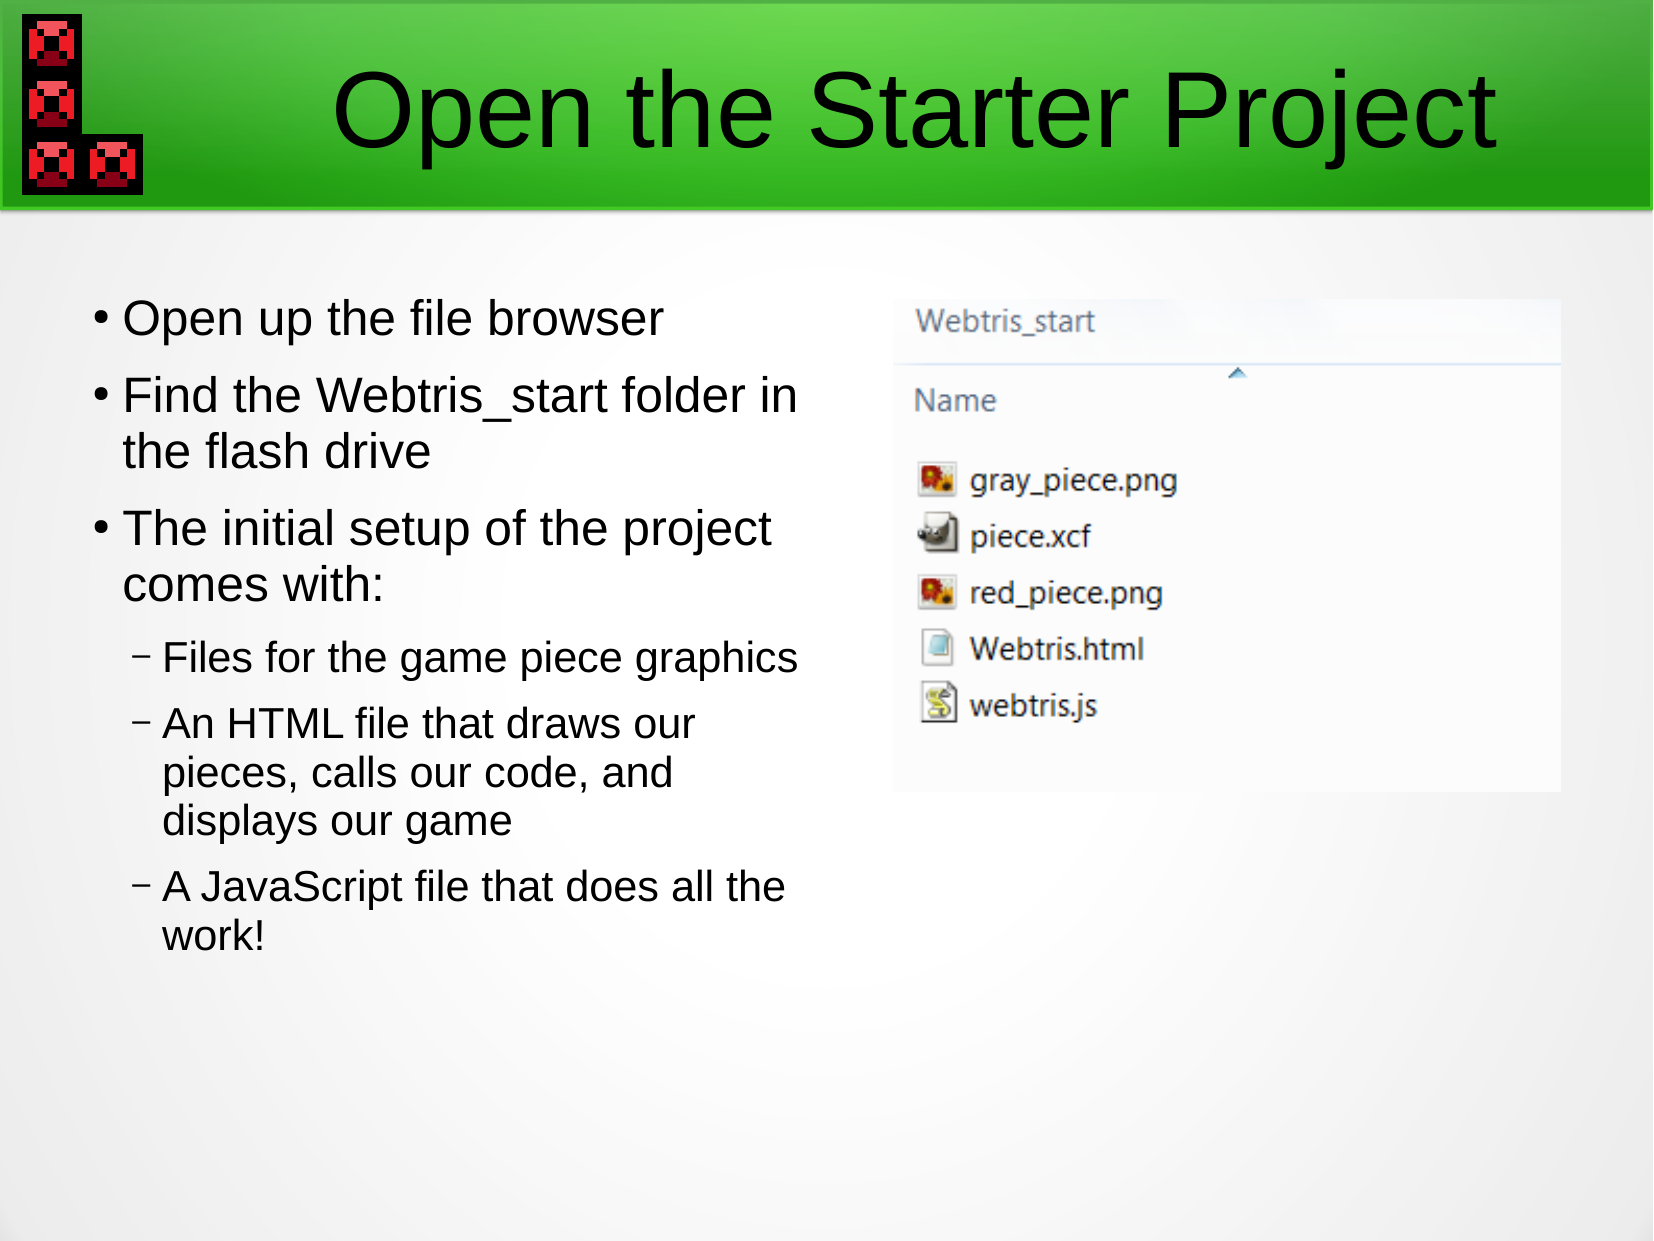

# Open the Starter Project
Open up the file browser
Find the Webtris_start folder in the flash drive
The initial setup of the project comes with:
Files for the game piece graphics
An HTML file that draws our pieces, calls our code, and displays our game
A JavaScript file that does all the work!